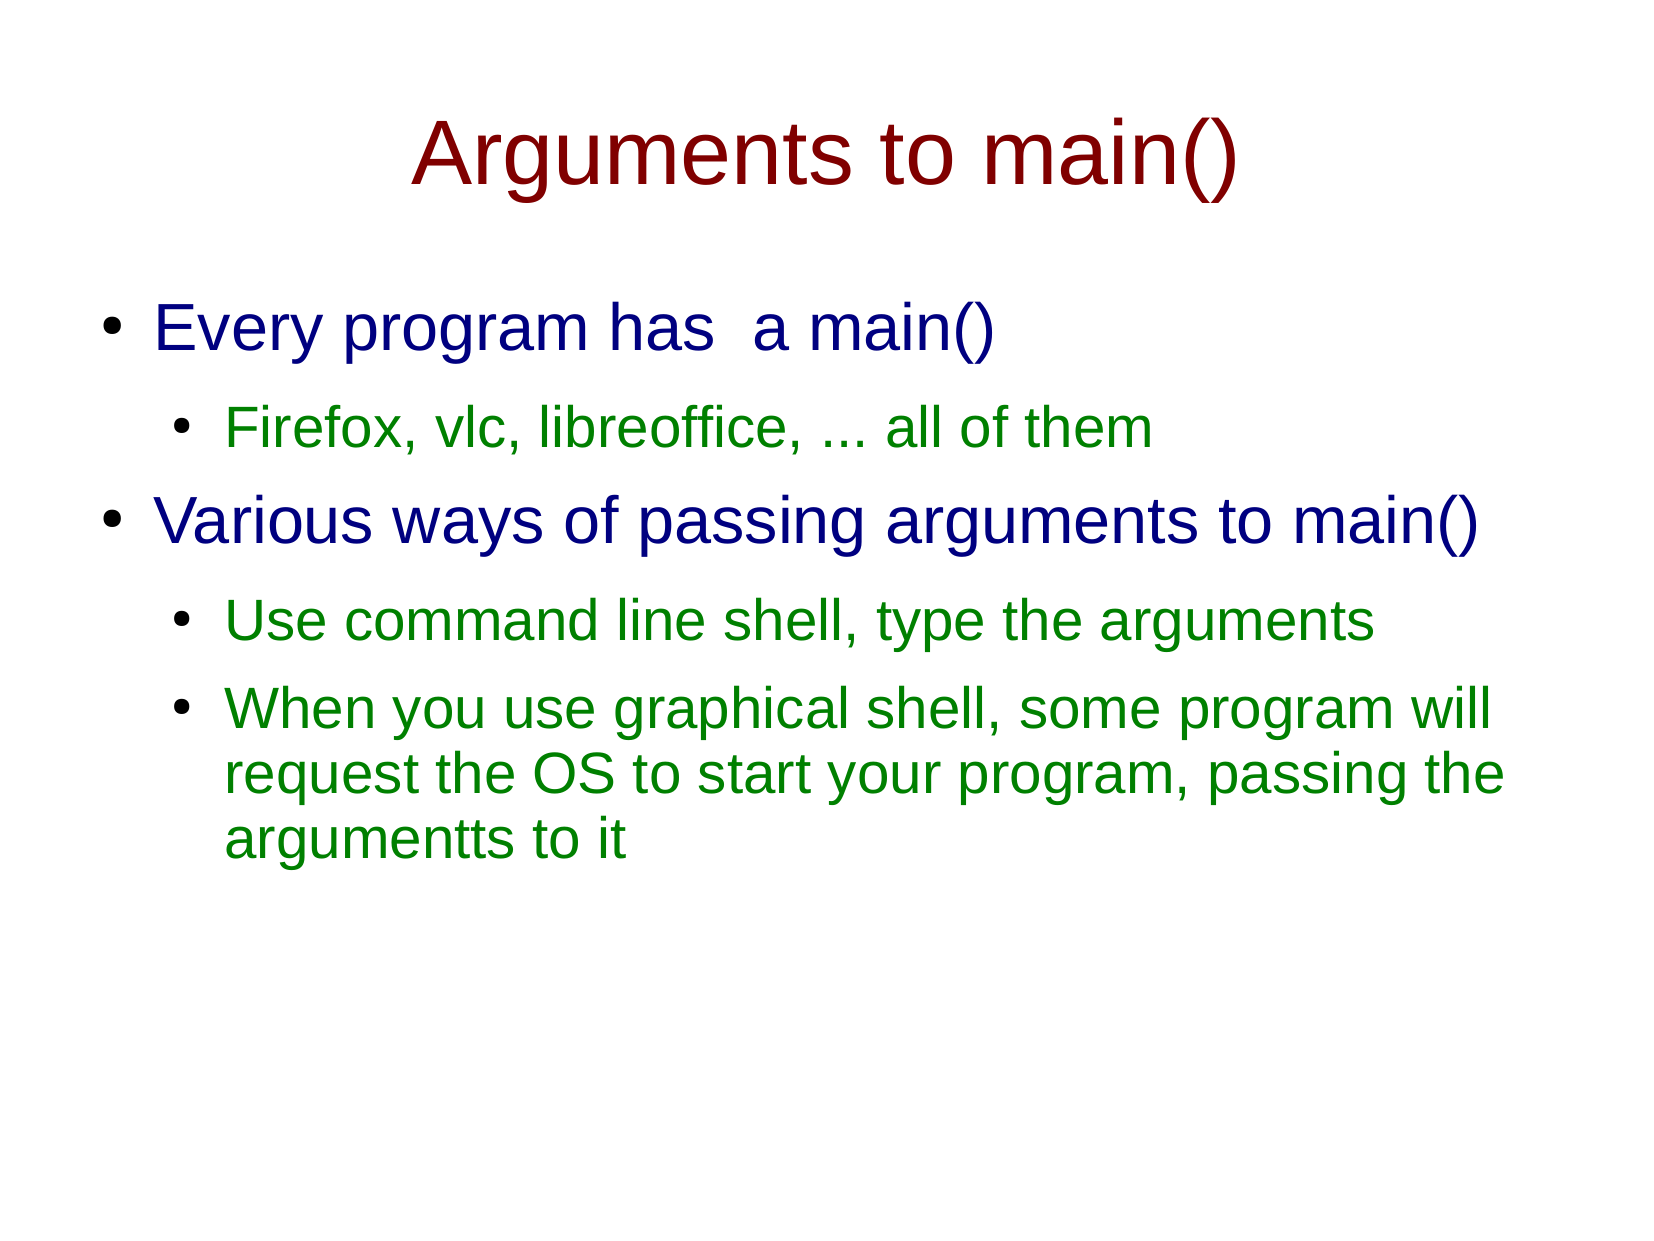

# Arguments to main()
Every program has a main()
Firefox, vlc, libreoffice, ... all of them
Various ways of passing arguments to main()
Use command line shell, type the arguments
When you use graphical shell, some program will request the OS to start your program, passing the argumentts to it